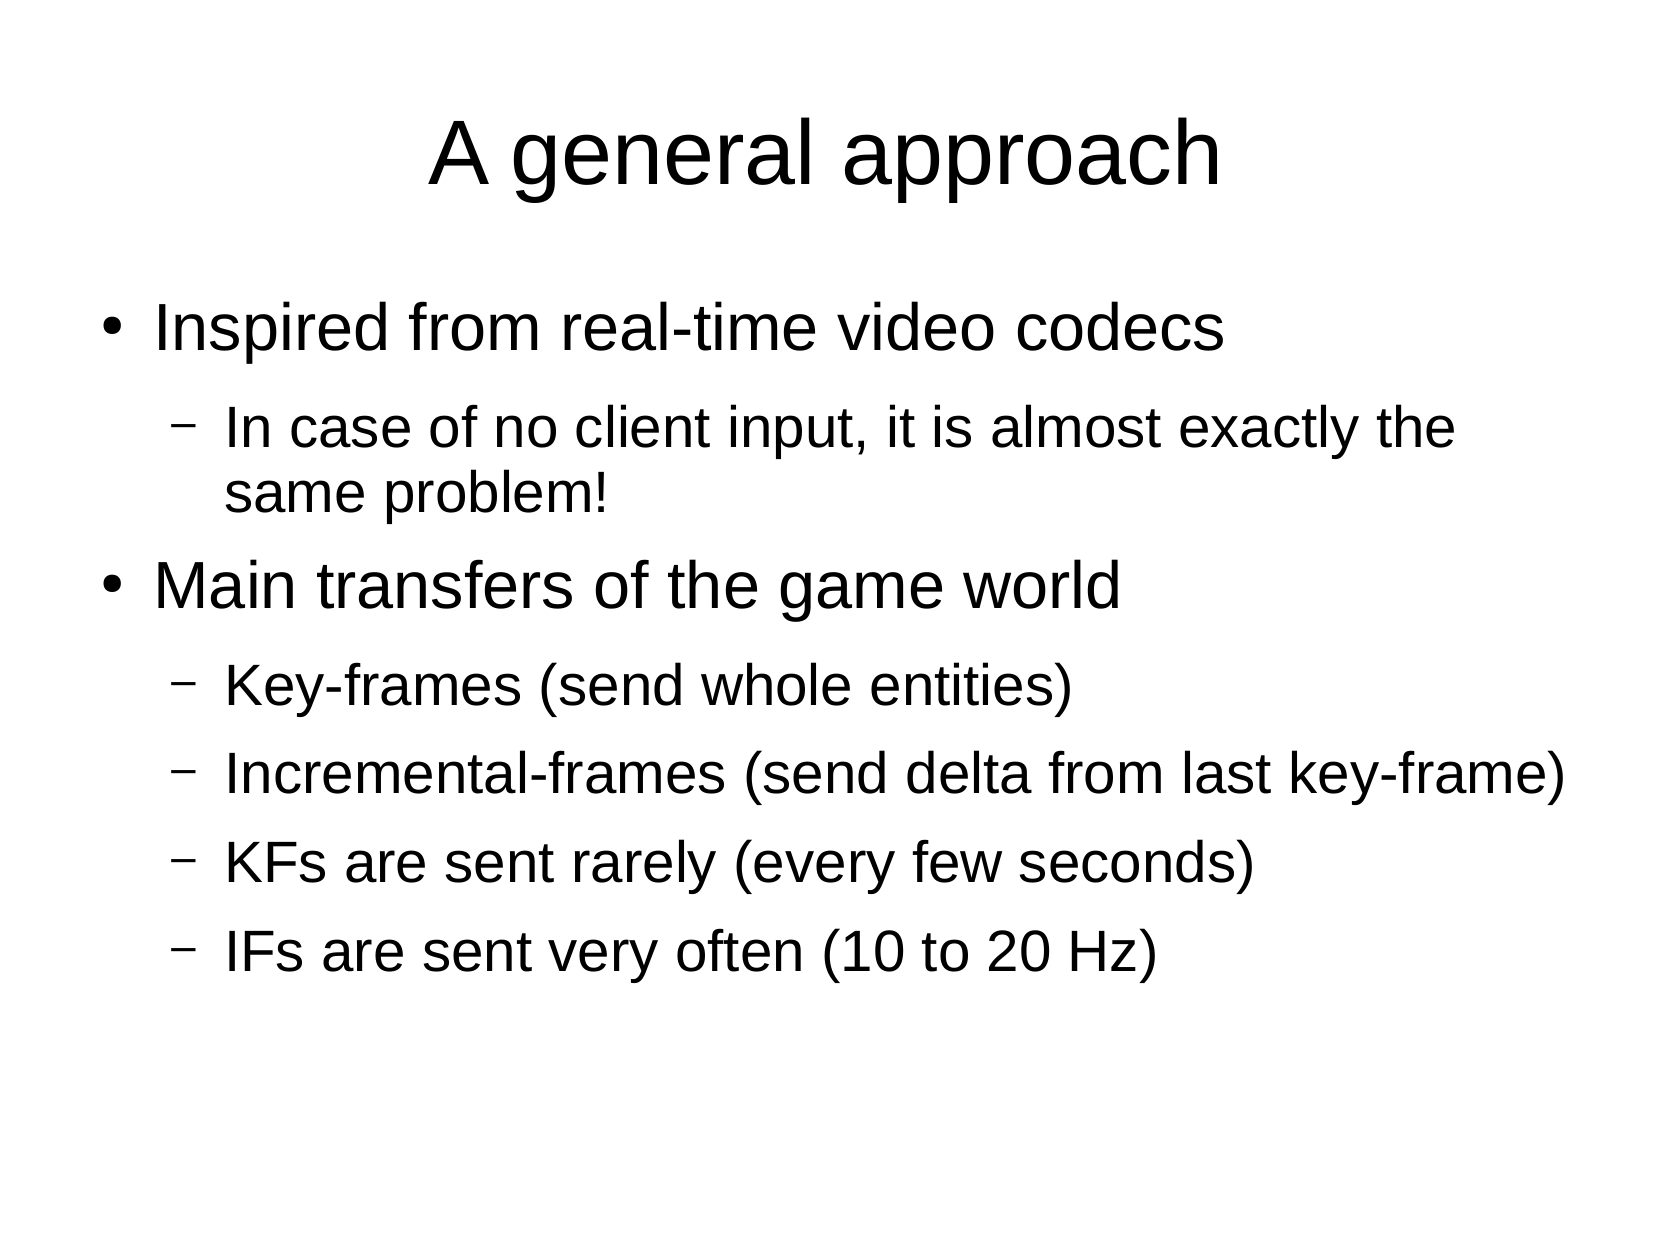

# A general approach
Inspired from real-time video codecs
In case of no client input, it is almost exactly the same problem!
Main transfers of the game world
Key-frames (send whole entities)
Incremental-frames (send delta from last key-frame)
KFs are sent rarely (every few seconds)
IFs are sent very often (10 to 20 Hz)